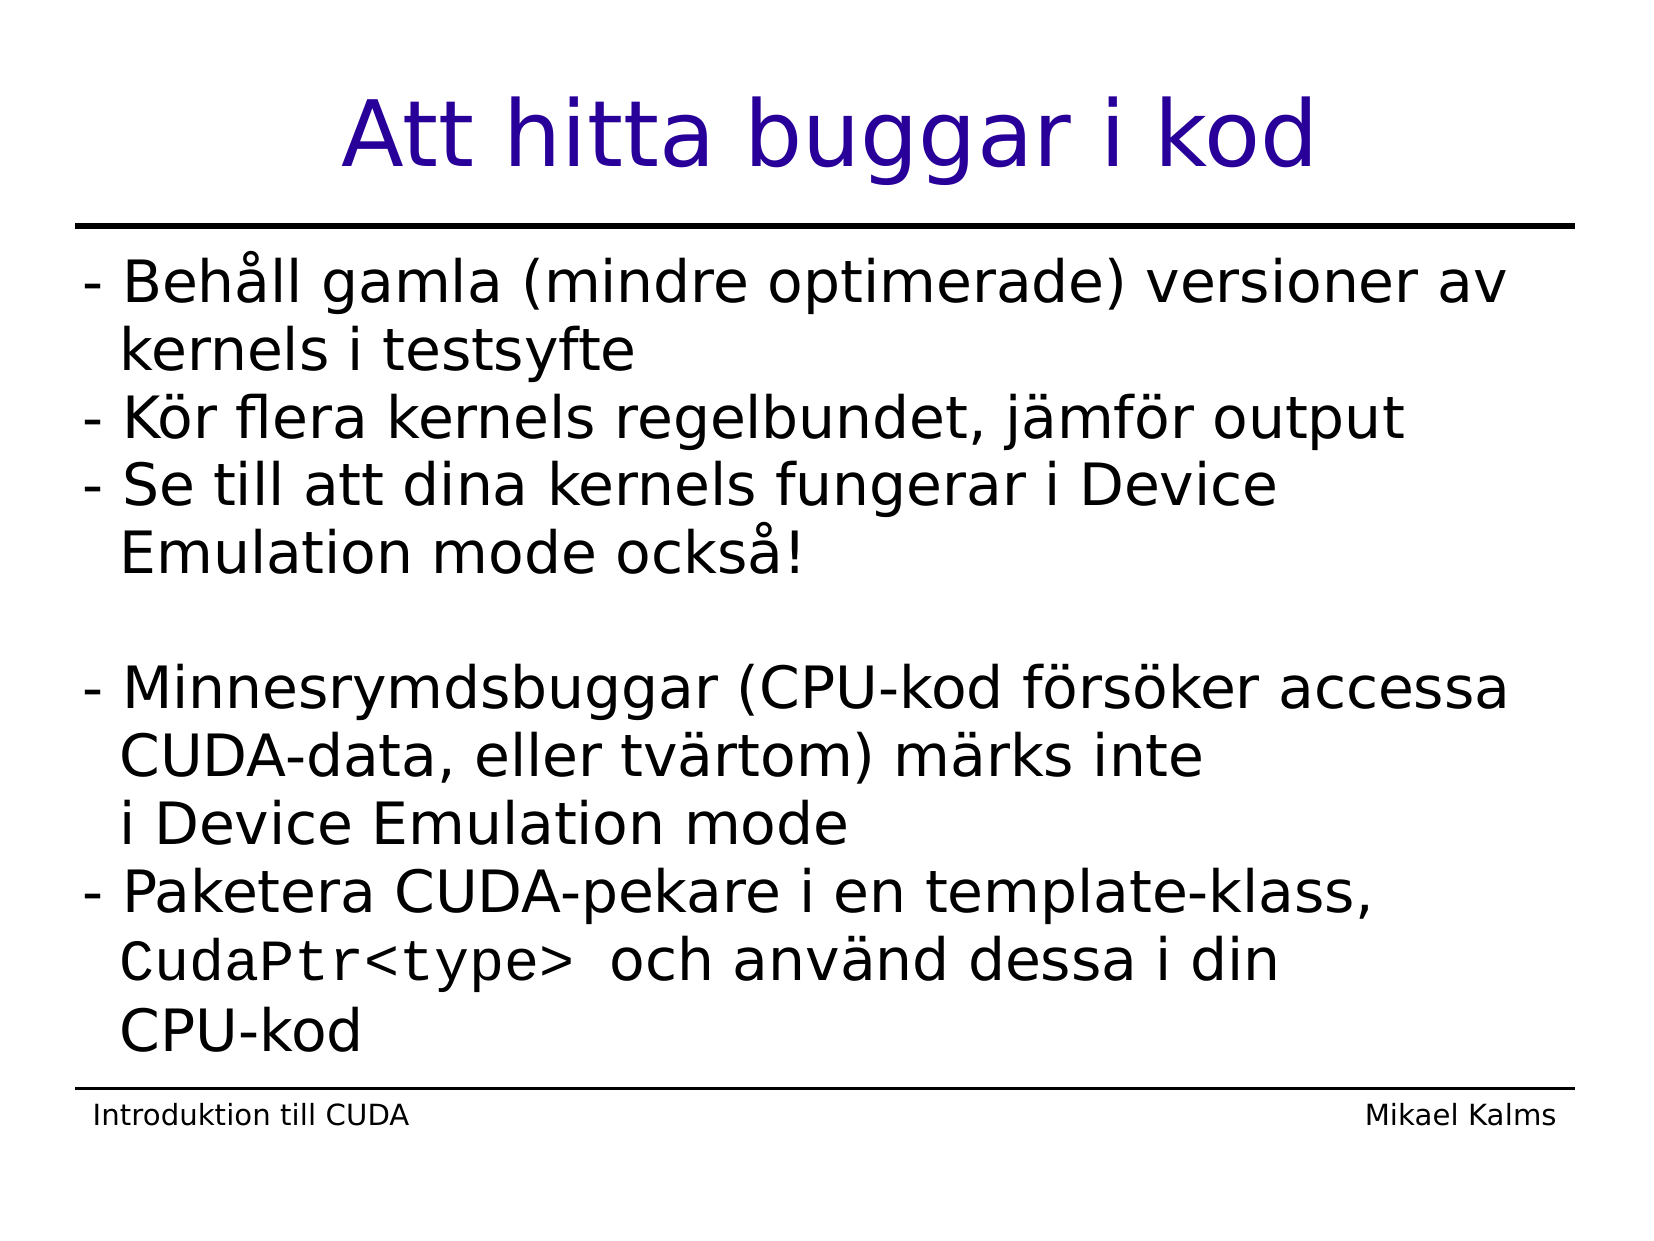

# Att hitta buggar i kod
- Behåll gamla (mindre optimerade) versioner av
 kernels i testsyfte
- Kör flera kernels regelbundet, jämför output
- Se till att dina kernels fungerar i Device
 Emulation mode också!
- Minnesrymdsbuggar (CPU-kod försöker accessa
 CUDA-data, eller tvärtom) märks inte
 i Device Emulation mode
- Paketera CUDA-pekare i en template-klass,
 CudaPtr<type> och använd dessa i din
 CPU-kod
Introduktion till CUDA
Mikael Kalms